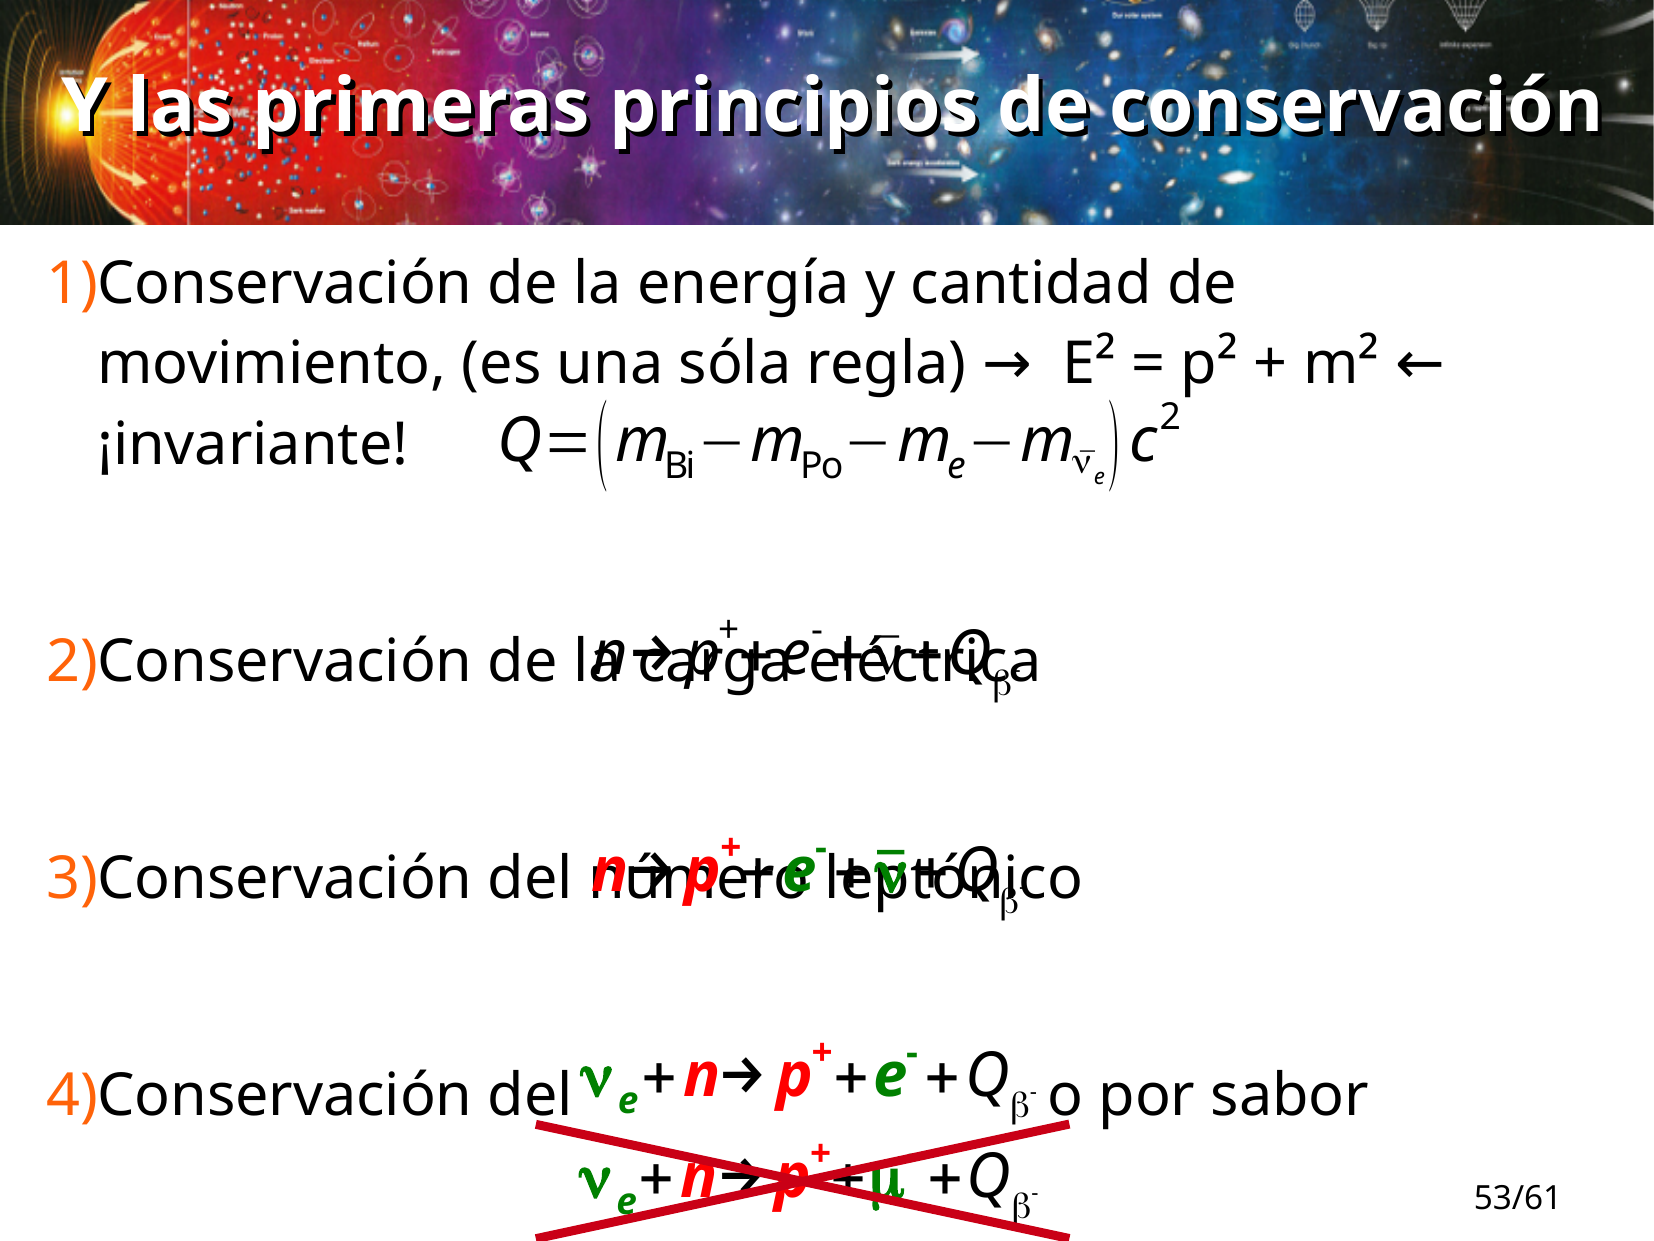

# Y las primeras principios de conservación
Conservación de la energía y cantidad de movimiento, (es una sóla regla) → E² = p² + m² ← ¡invariante!
Conservación de la carga eléctrica
Conservación del número leptónico
Conservación del número leptónico por sabor
H. Asorey - Física IV B
53